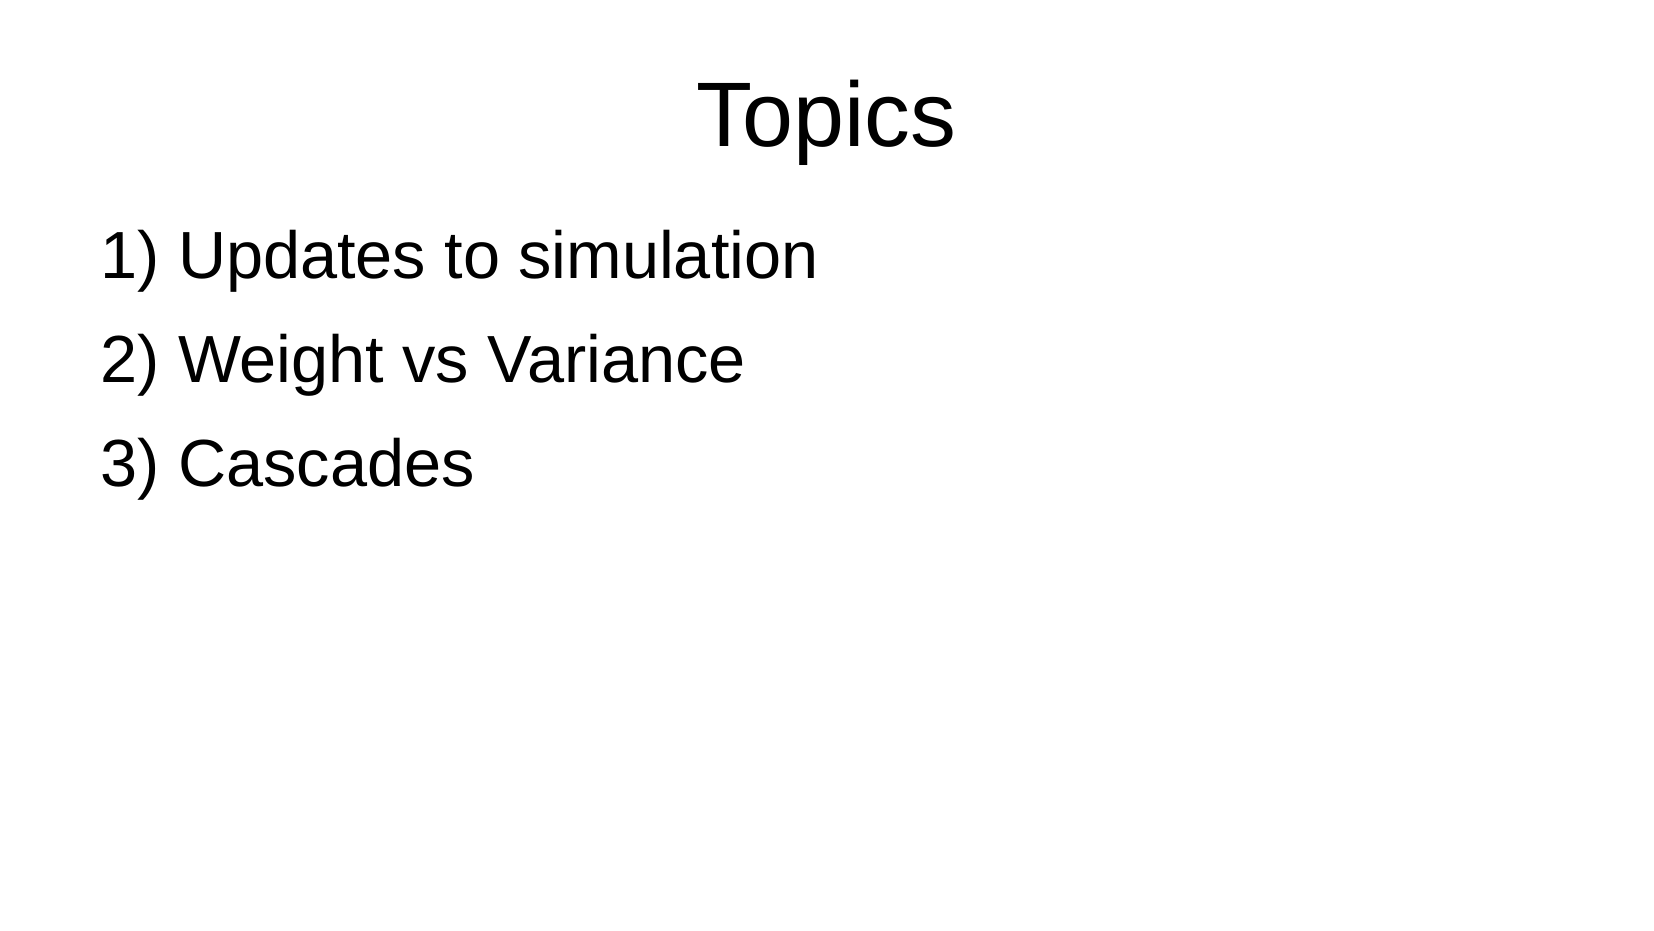

# Topics
 Updates to simulation
 Weight vs Variance
 Cascades